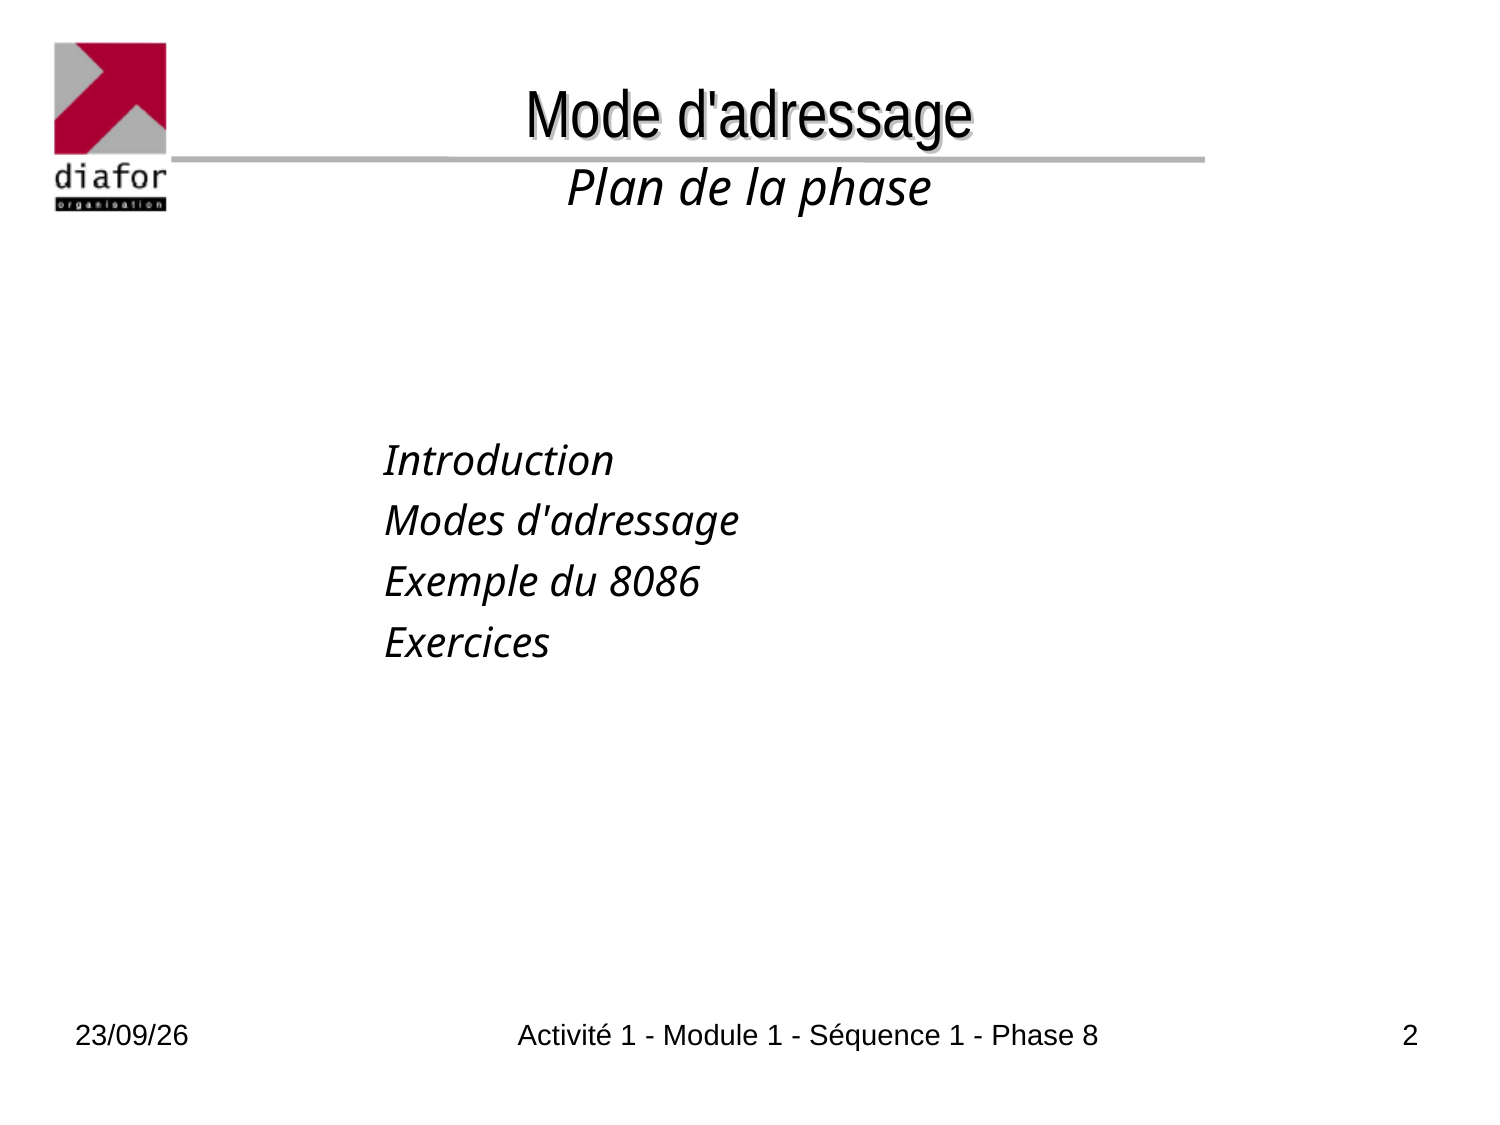

# Mode d'adressage Plan de la phase
Introduction
Modes d'adressage
Exemple du 8086
Exercices
Activité 1 - Module 1 - Séquence 1 - Phase 8
2